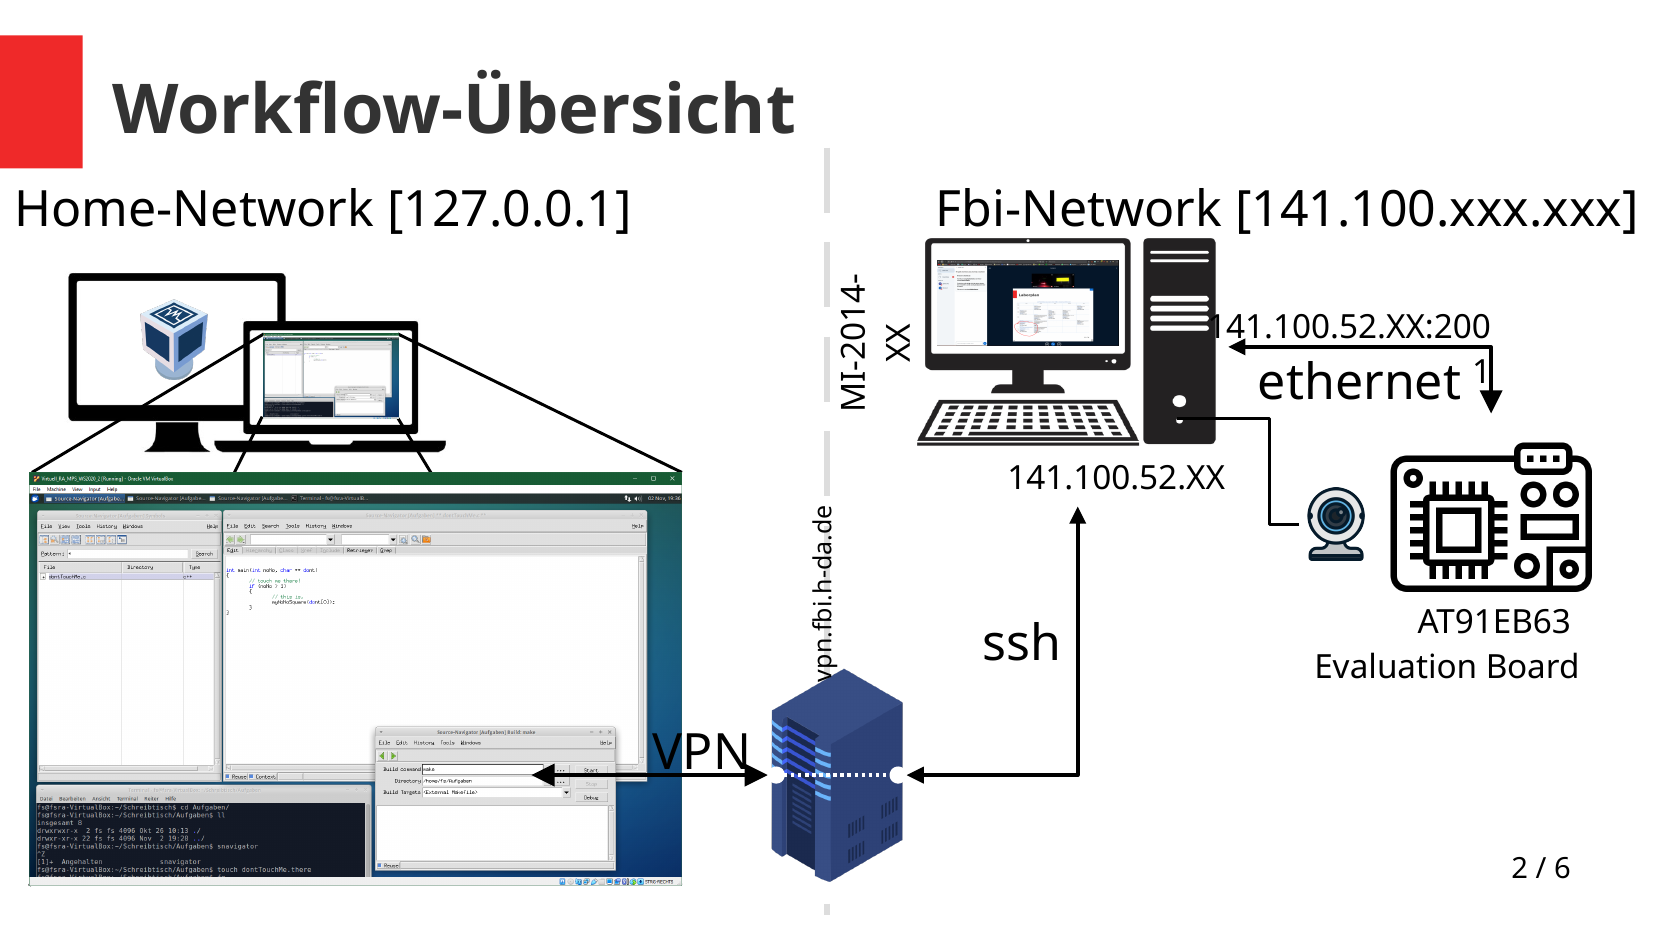

# Workflow-Übersicht
Home-Network [127.0.0.1]
Fbi-Network [141.100.xxx.xxx]
MI-2014-XX
141.100.52.XX:2001
141.100.52.XX
vpn.fbi.h-da.de
AT91EB63
Evaluation Board
VPN
2